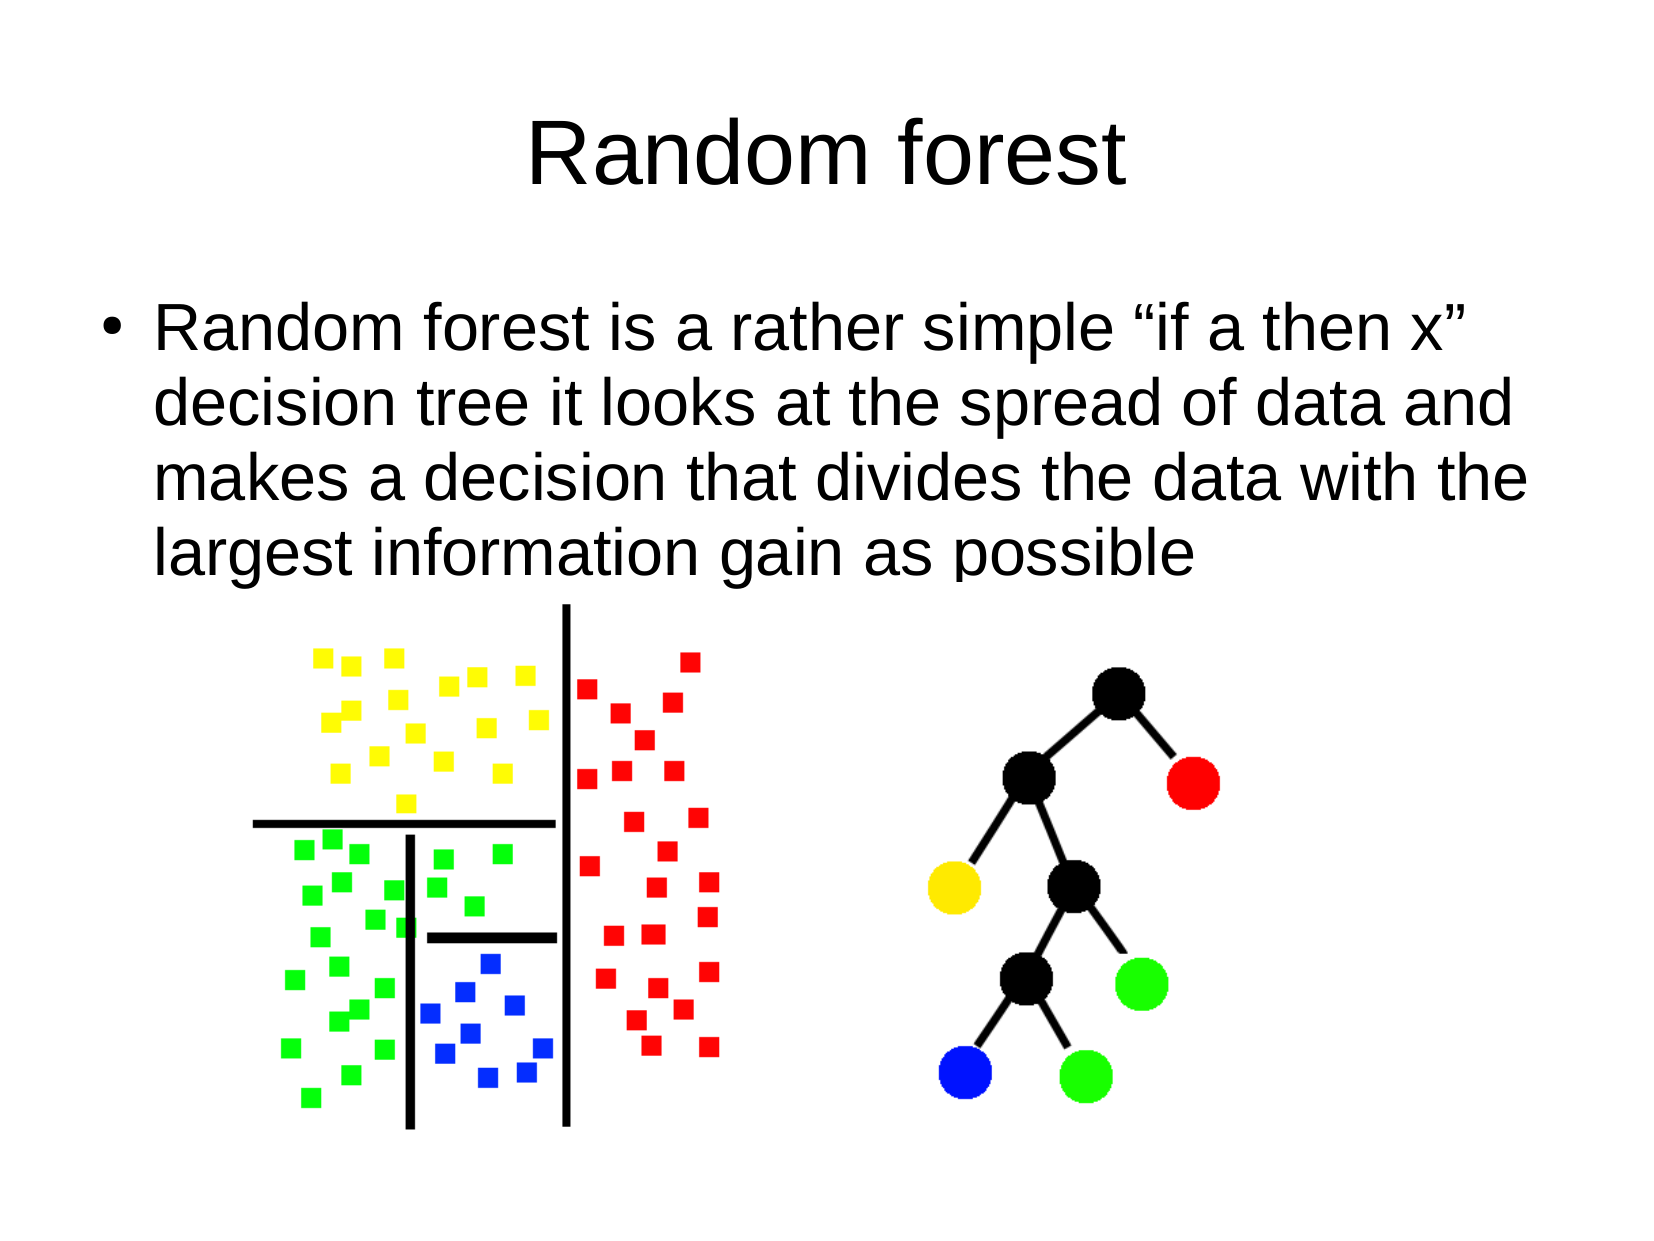

# Random forest
Random forest is a rather simple “if a then x” decision tree it looks at the spread of data and makes a decision that divides the data with the largest information gain as possible